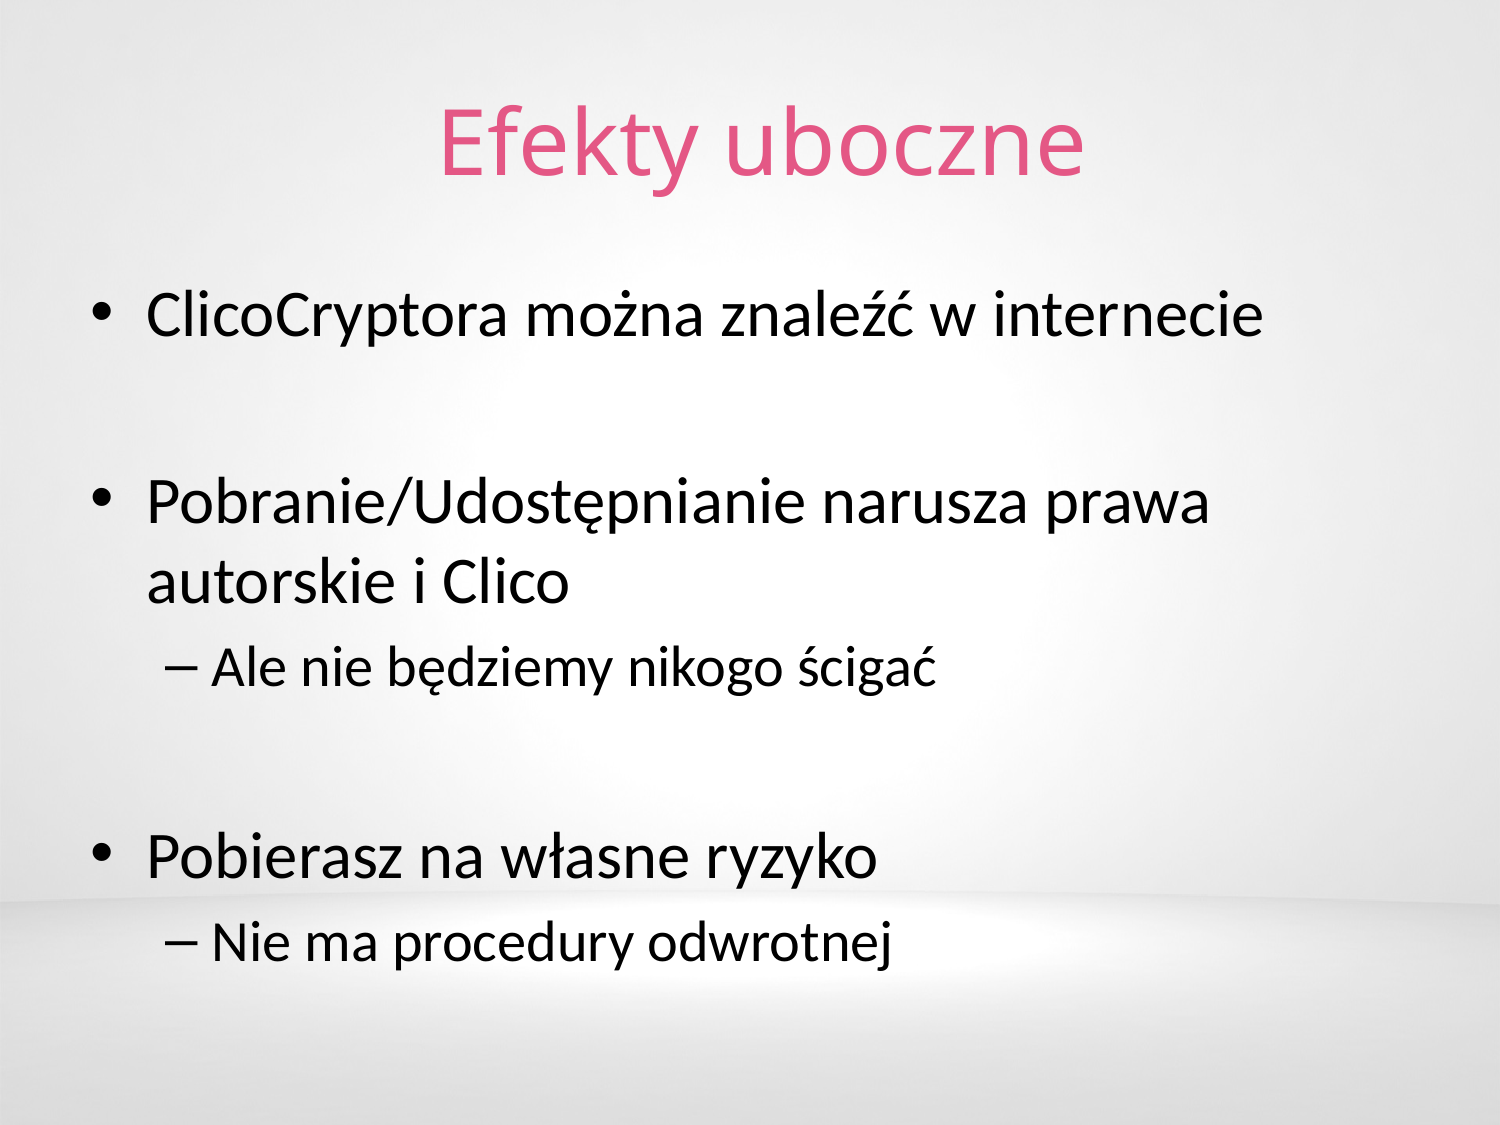

# Efekty uboczne
ClicoCryptora można znaleźć w internecie
Pobranie/Udostępnianie narusza prawa autorskie i Clico
Ale nie będziemy nikogo ścigać
Pobierasz na własne ryzyko
Nie ma procedury odwrotnej